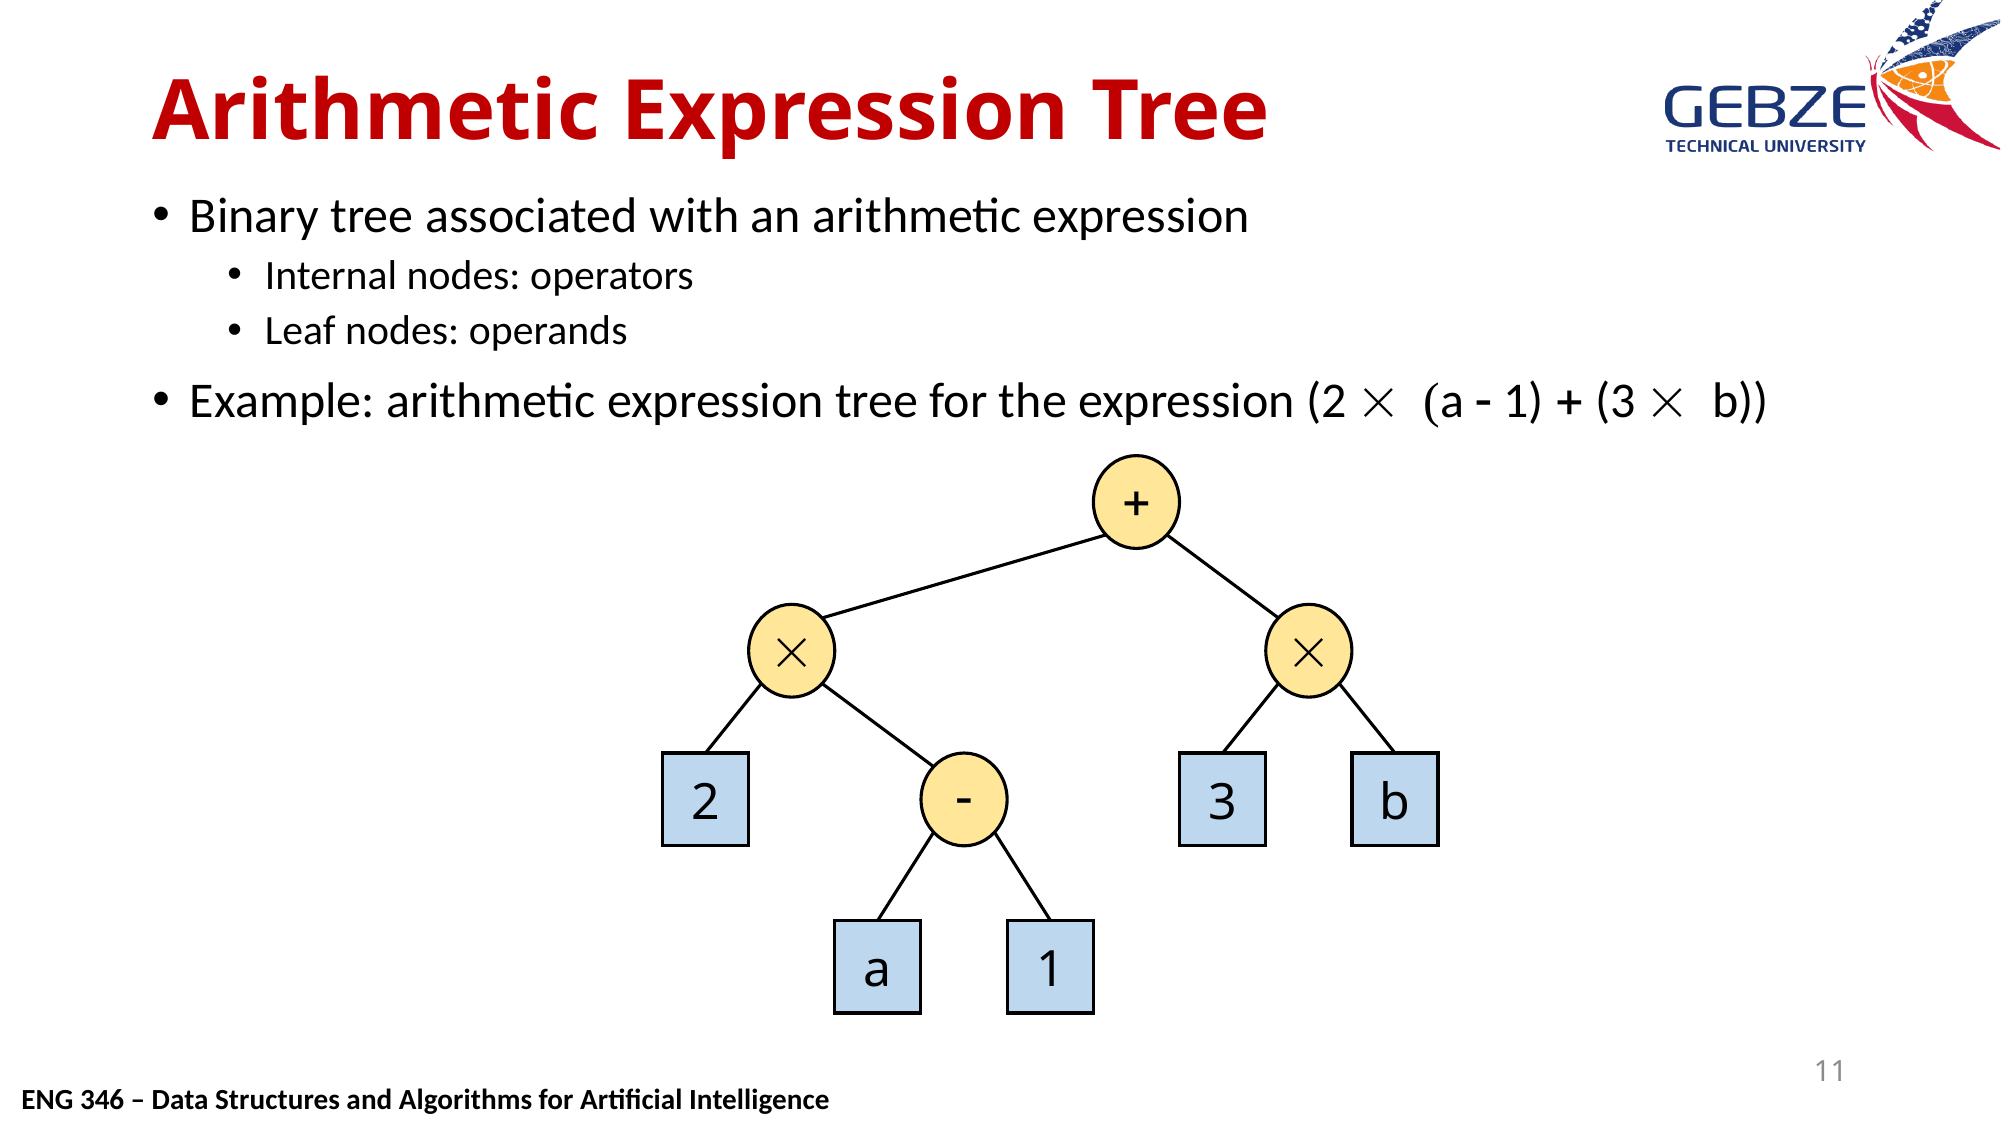

# Arithmetic Expression Tree
Binary tree associated with an arithmetic expression
Internal nodes: operators
Leaf nodes: operands
Example: arithmetic expression tree for the expression (2  (a - 1) + (3  b))
+


2
-
3
b
a
1